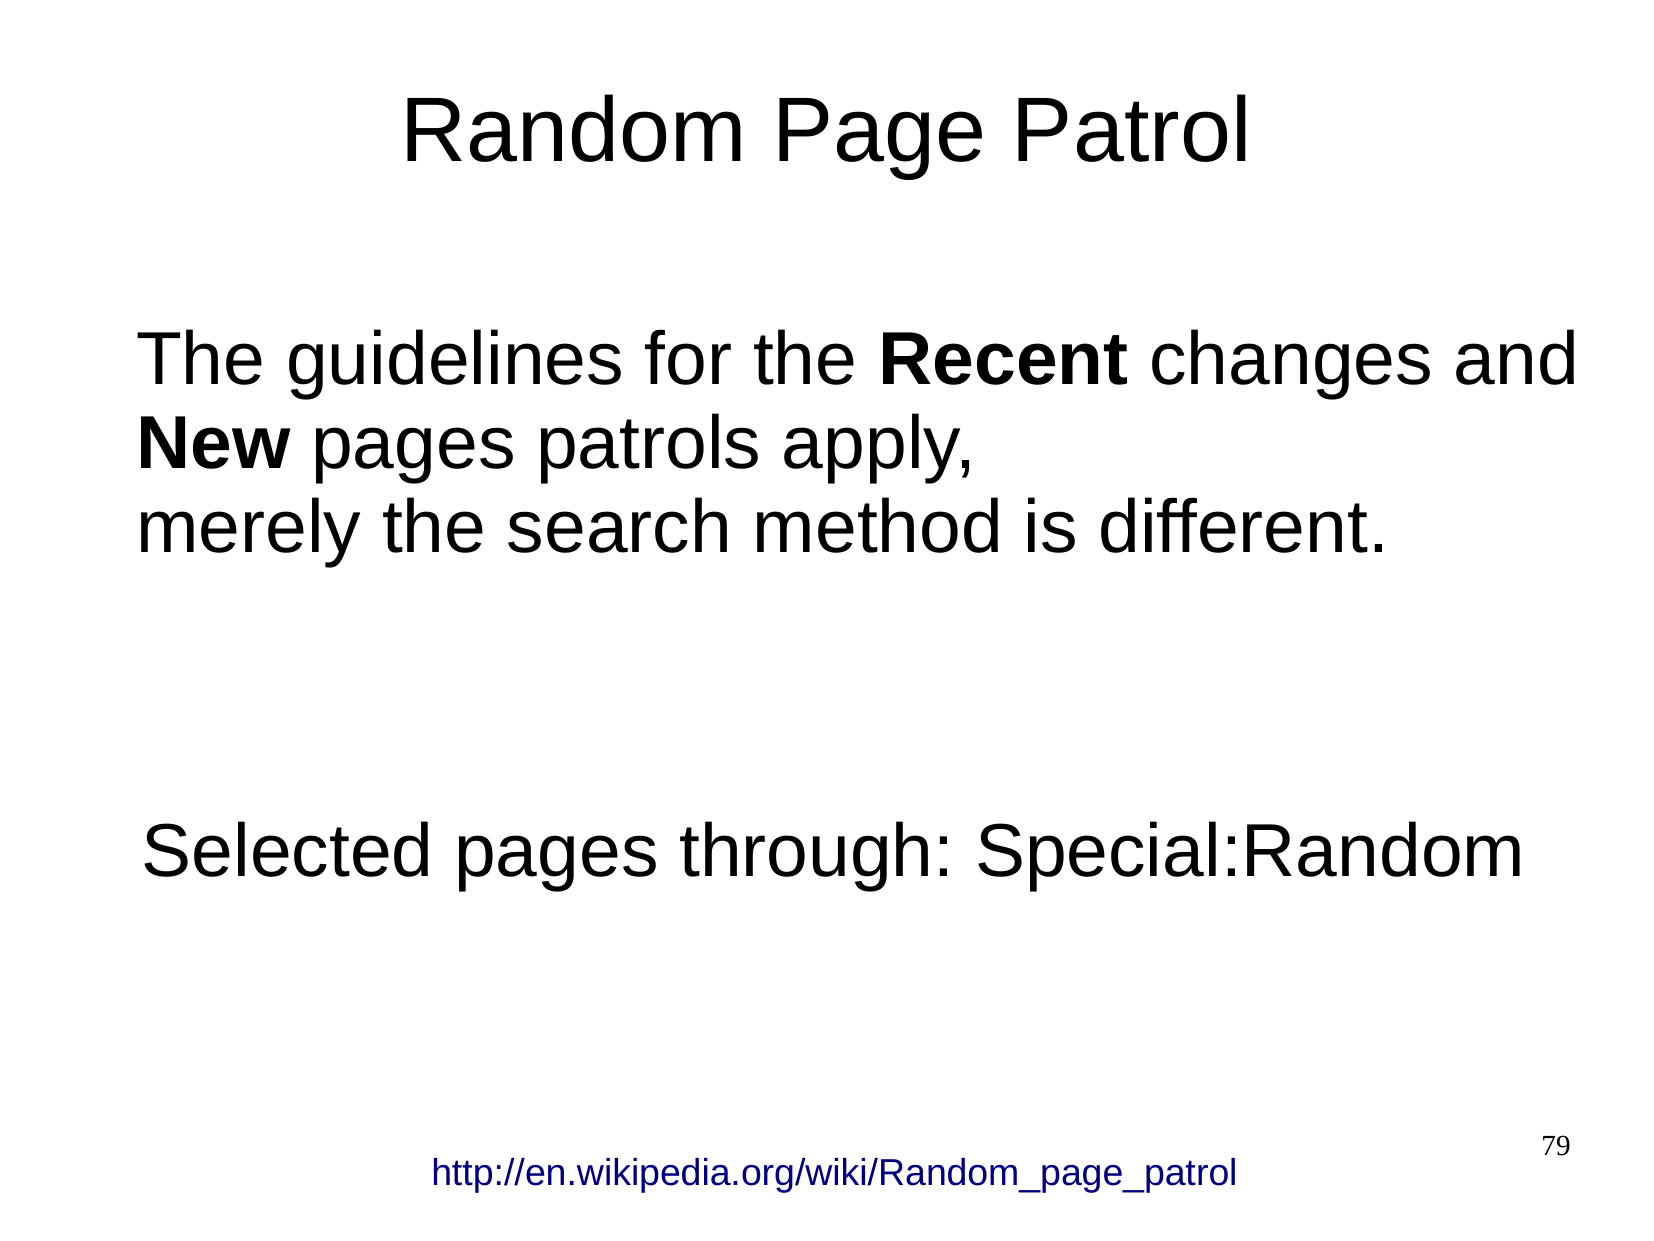

# Random Page Patrol
The guidelines for the Recent changes and
New pages patrols apply,
merely the search method is different.
Selected pages through: Special:Random
79
http://en.wikipedia.org/wiki/Random_page_patrol